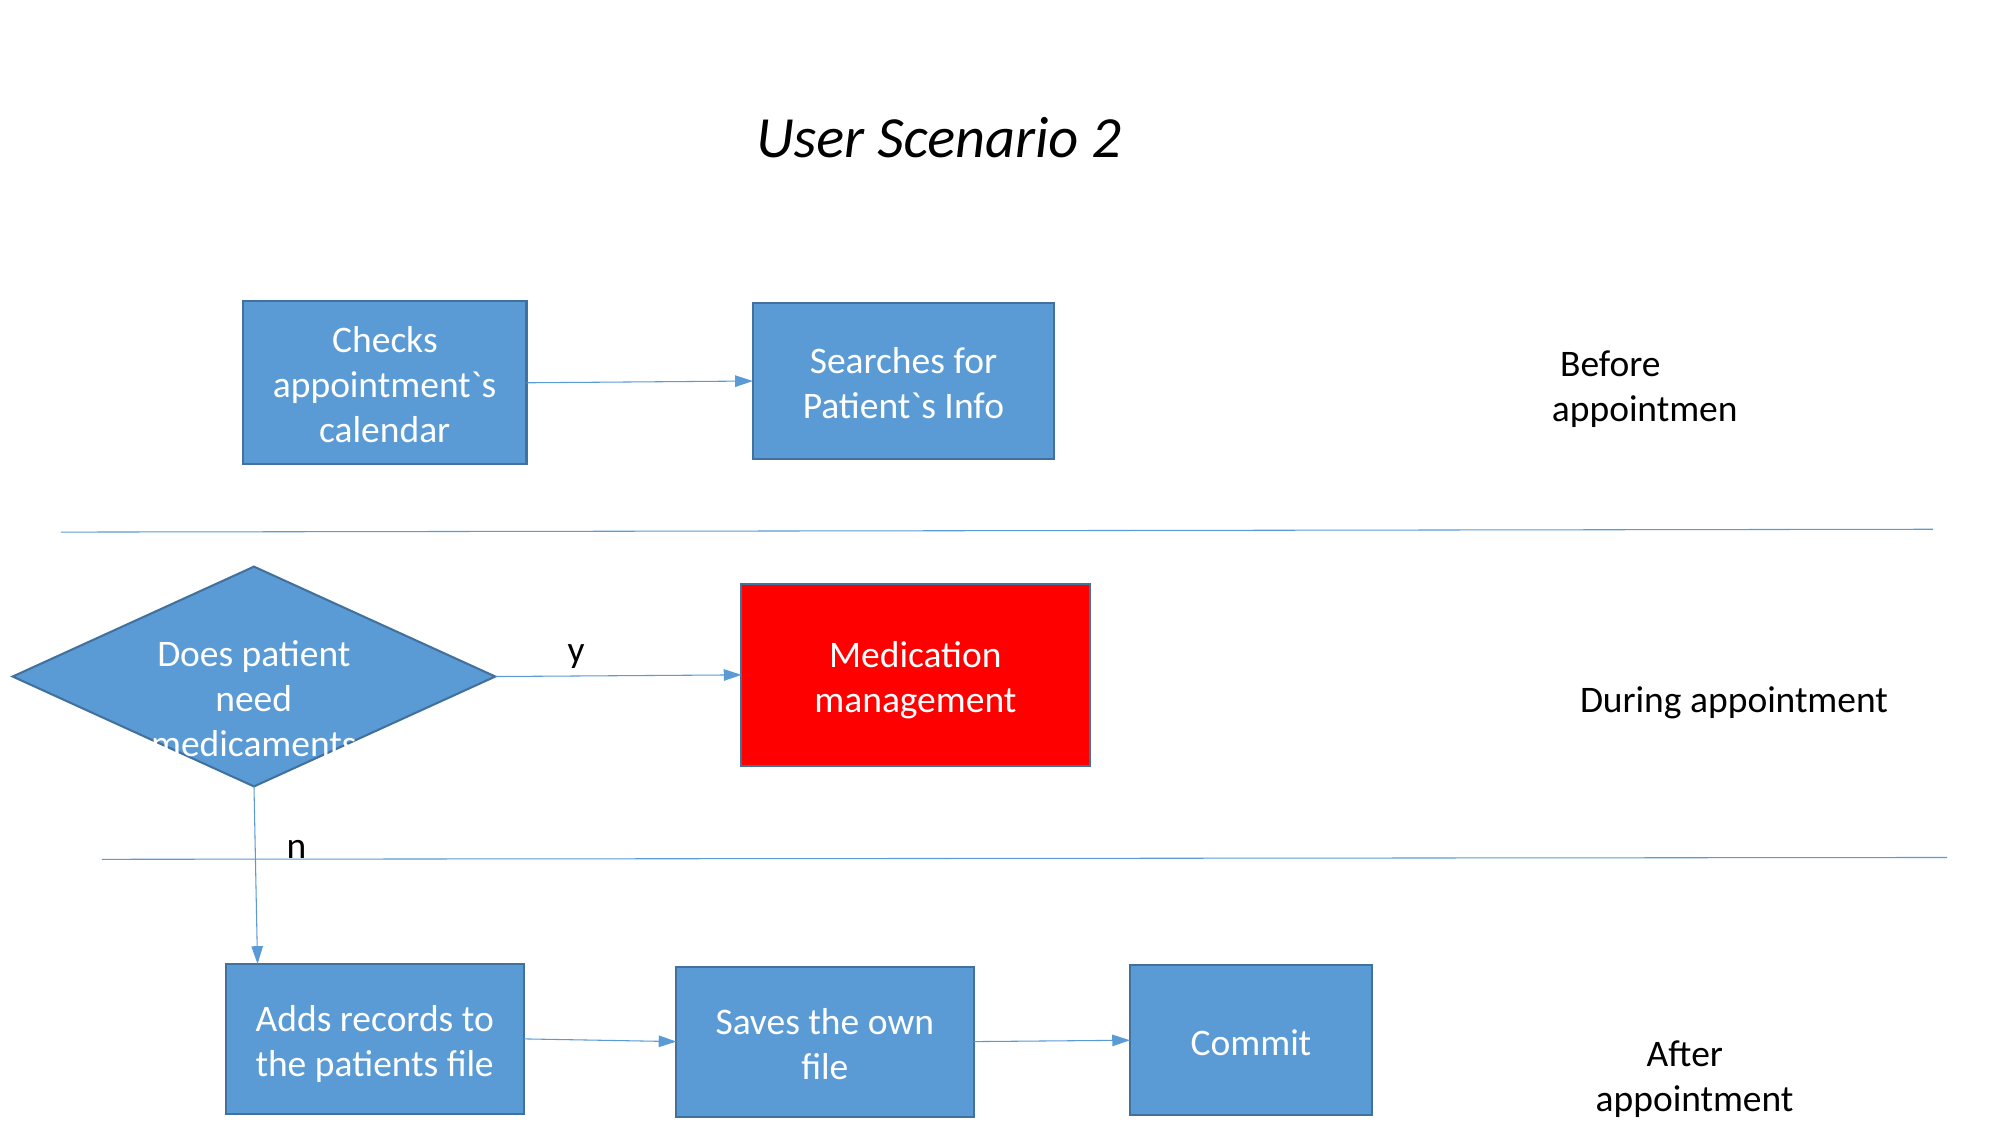

User Scenario 2
Checks appointment`s calendar
Searches for Patient`s Info
 Before appointmen
Does patient need medicaments
Medication management
y
During appointment
n
Adds records to the patients file
Commit
Saves the own file
 After appointment